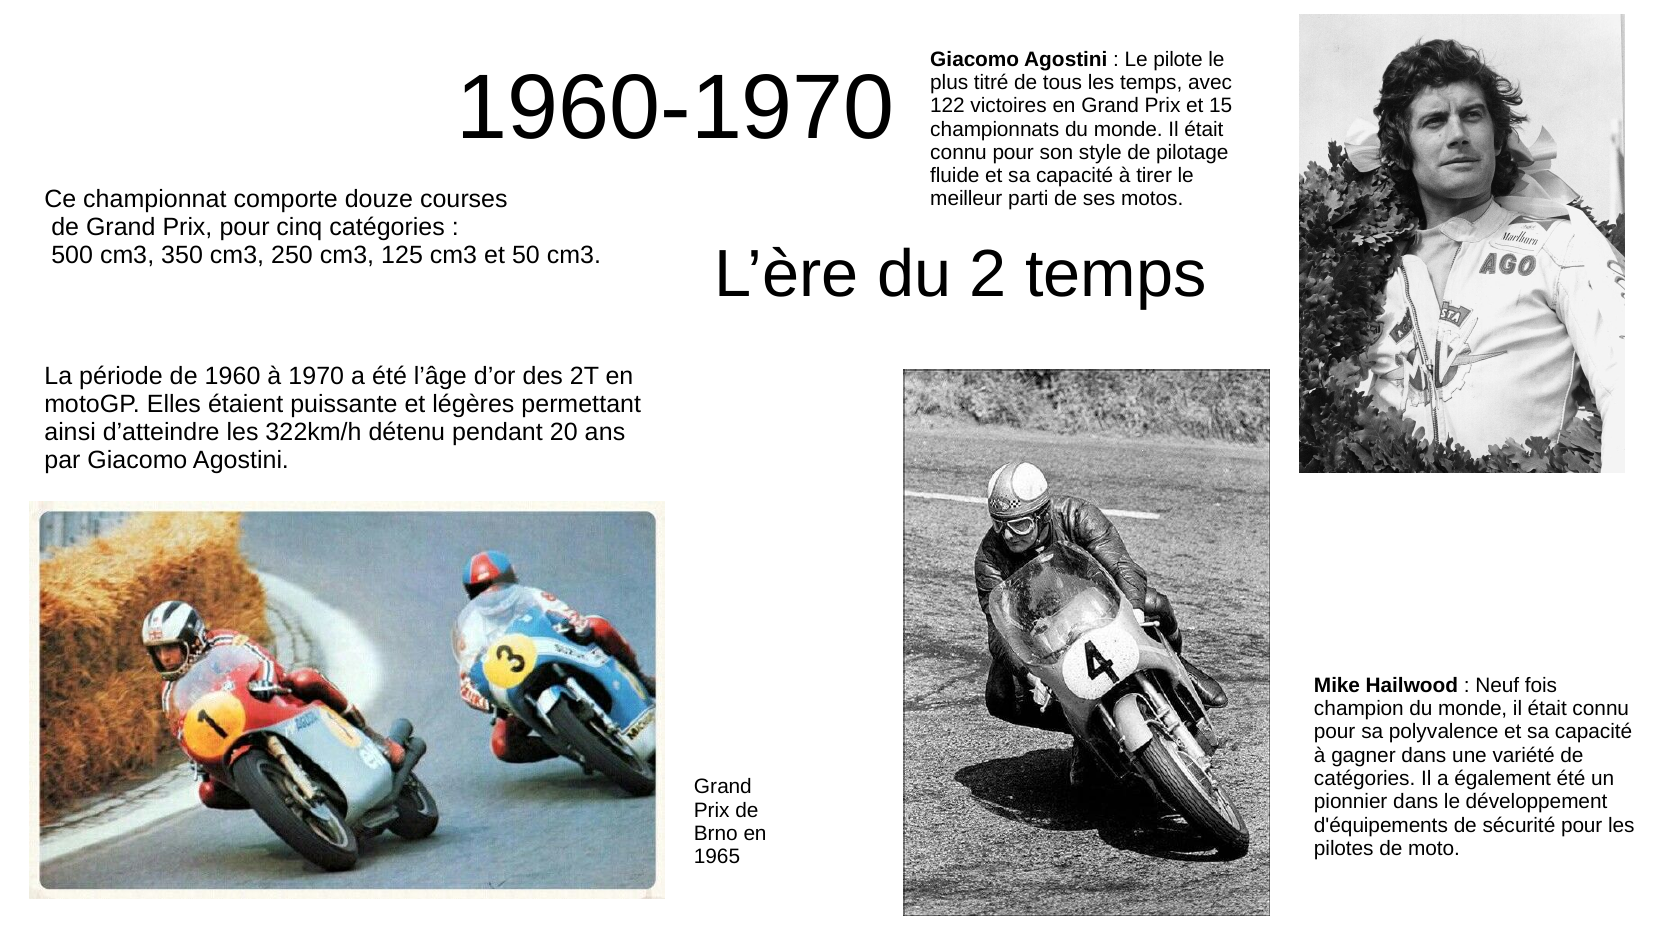

# 1960-1970
Giacomo Agostini : Le pilote le plus titré de tous les temps, avec 122 victoires en Grand Prix et 15 championnats du monde. Il était connu pour son style de pilotage fluide et sa capacité à tirer le meilleur parti de ses motos.
Ce championnat comporte douze courses
 de Grand Prix, pour cinq catégories :
 500 cm3, 350 cm3, 250 cm3, 125 cm3 et 50 cm3.
L’ère du 2 temps
La période de 1960 à 1970 a été l’âge d’or des 2T en motoGP. Elles étaient puissante et légères permettant ainsi d’atteindre les 322km/h détenu pendant 20 ans par Giacomo Agostini.
Mike Hailwood : Neuf fois champion du monde, il était connu pour sa polyvalence et sa capacité à gagner dans une variété de catégories. Il a également été un pionnier dans le développement d'équipements de sécurité pour les pilotes de moto.
Grand Prix de Brno en 1965